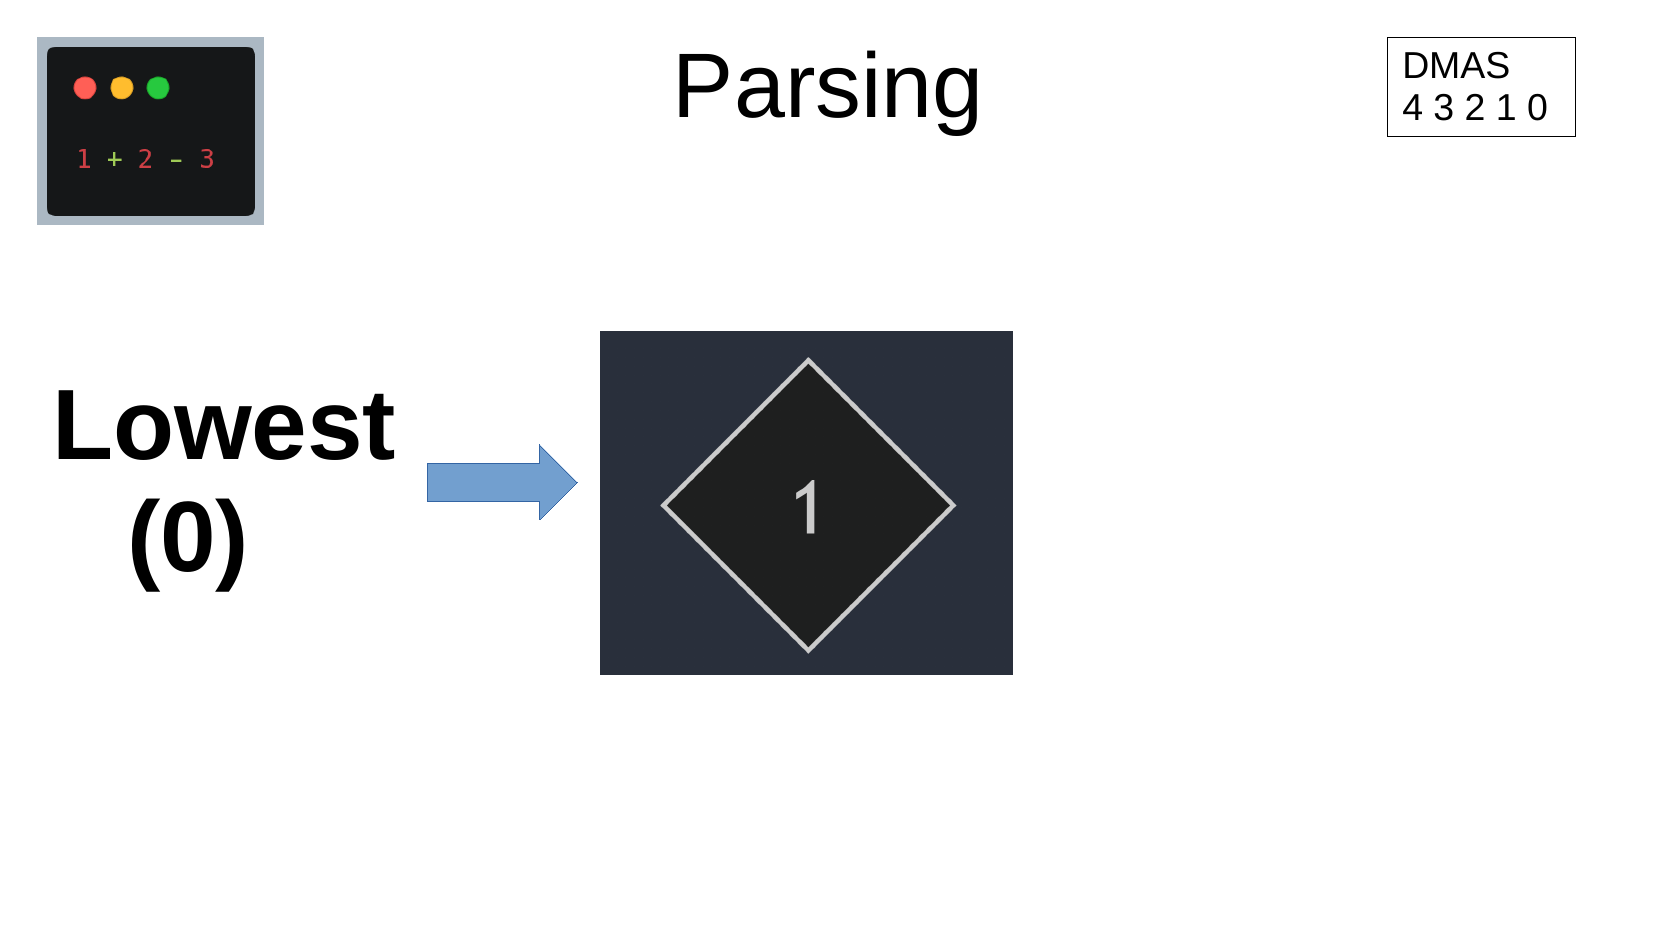

# Parsing
DMAS
4 3 2 1 0
Lowest
	(0)